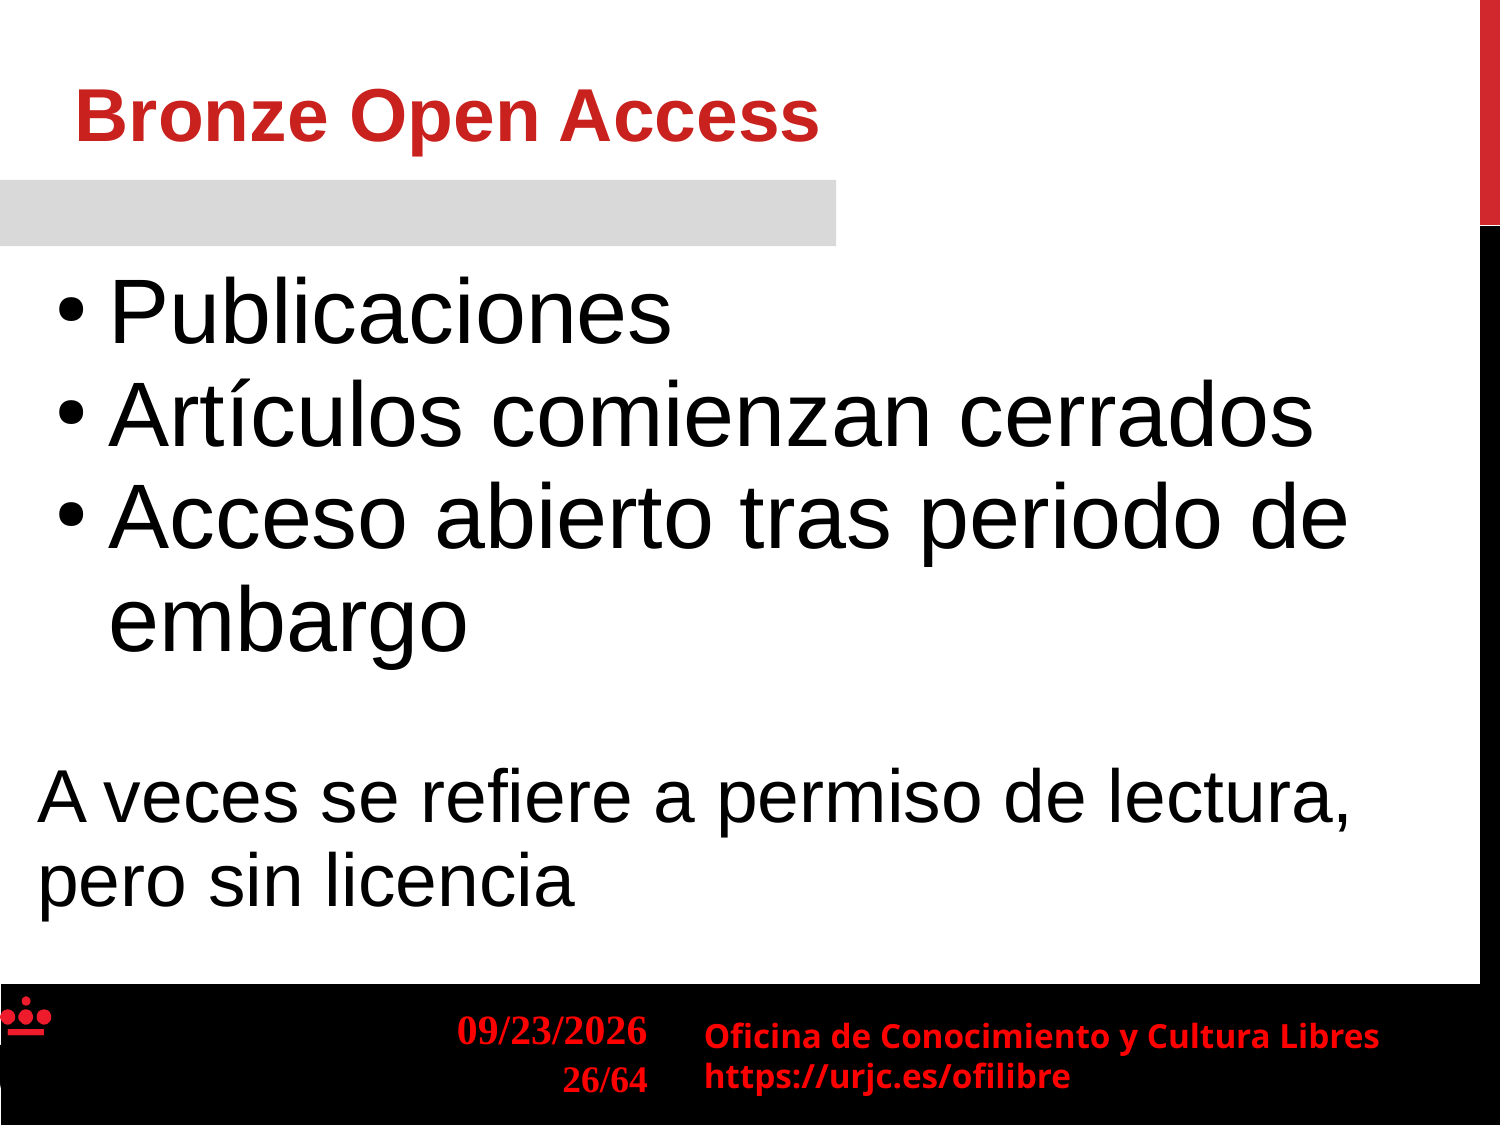

#
Bronze Open Access
Publicaciones
Artículos comienzan cerrados
Acceso abierto tras periodo de embargo
A veces se refiere a permiso de lectura, pero sin licencia